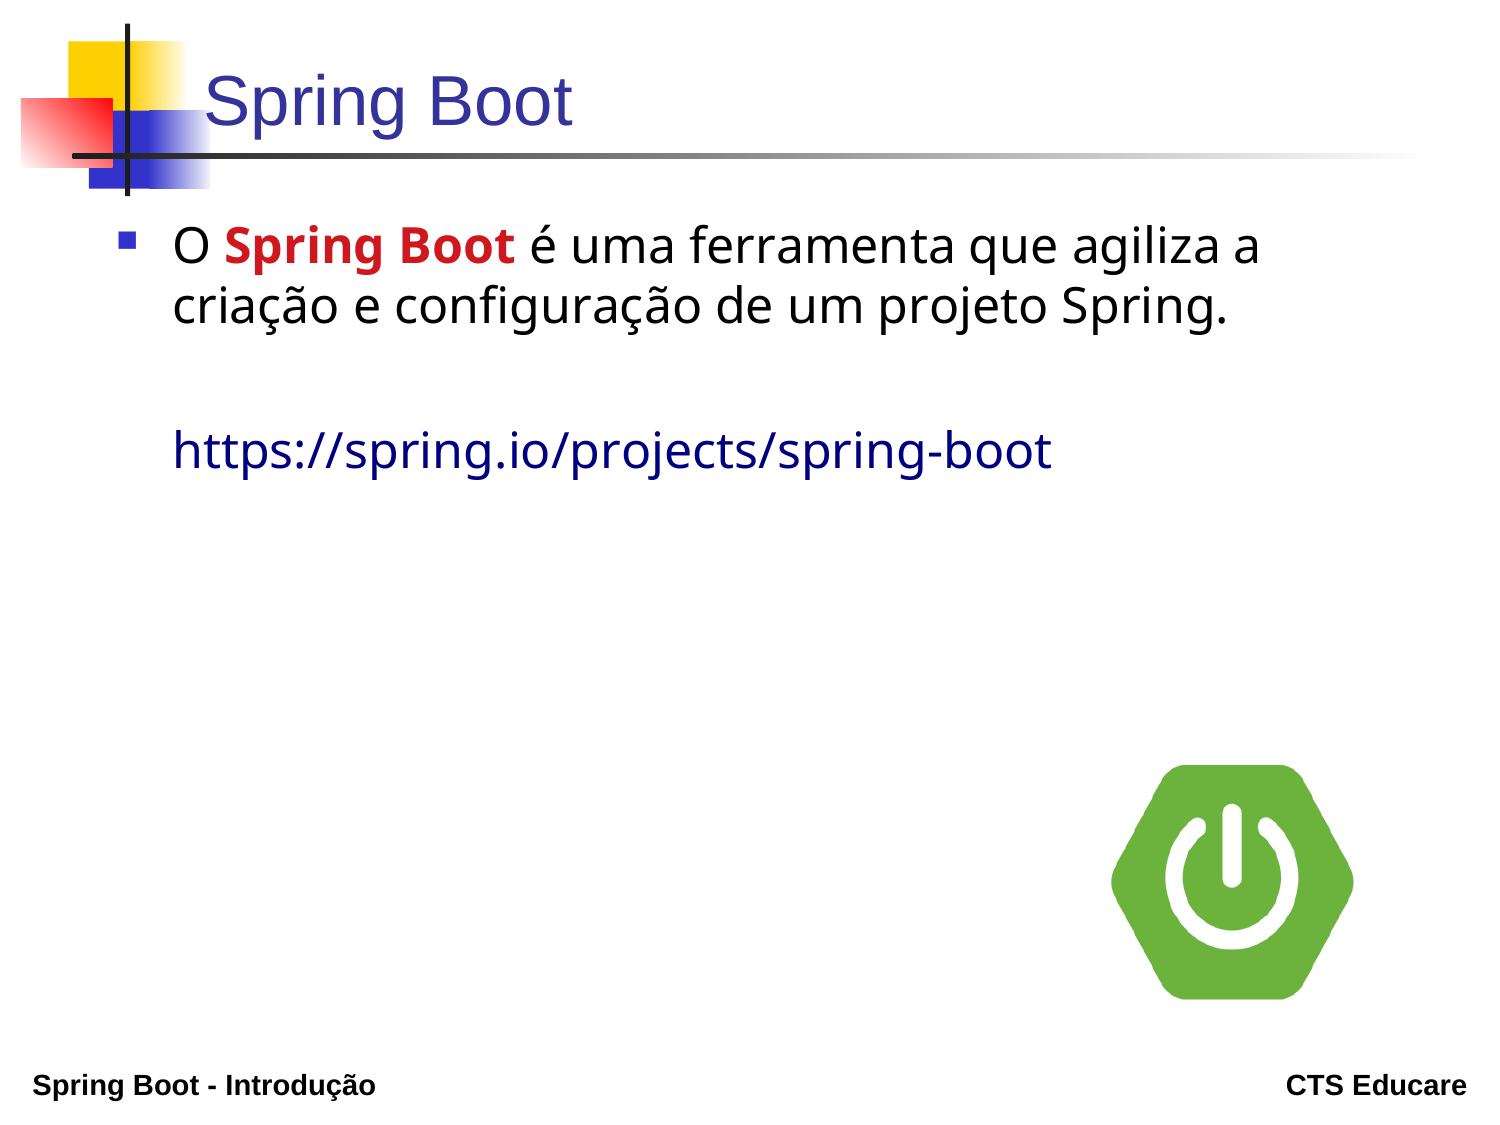

# Spring Boot
O Spring Boot é uma ferramenta que agiliza a criação e configuração de um projeto Spring.
https://spring.io/projects/spring-boot